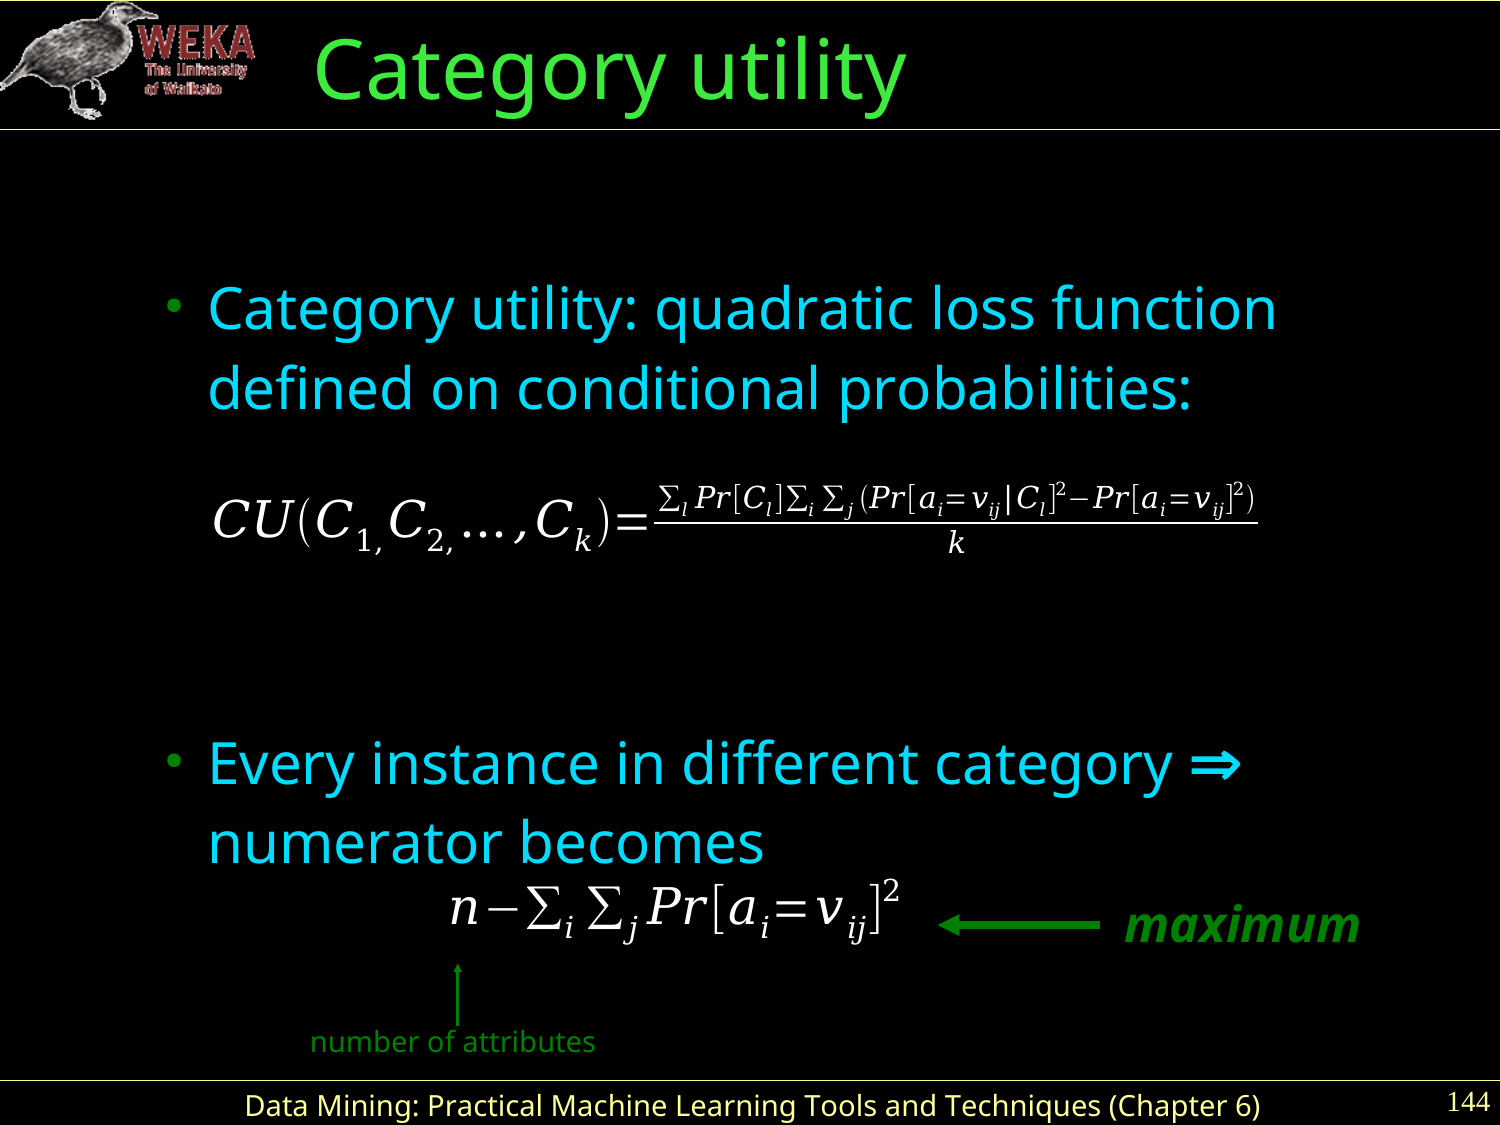

# Category utility
Category utility: quadratic loss function
defined on conditional probabilities:
Every instance in different category
numerator becomes
maximum
number of attributes
Data Mining: Practical Machine Learning Tools and Techniques (Chapter 6)
144